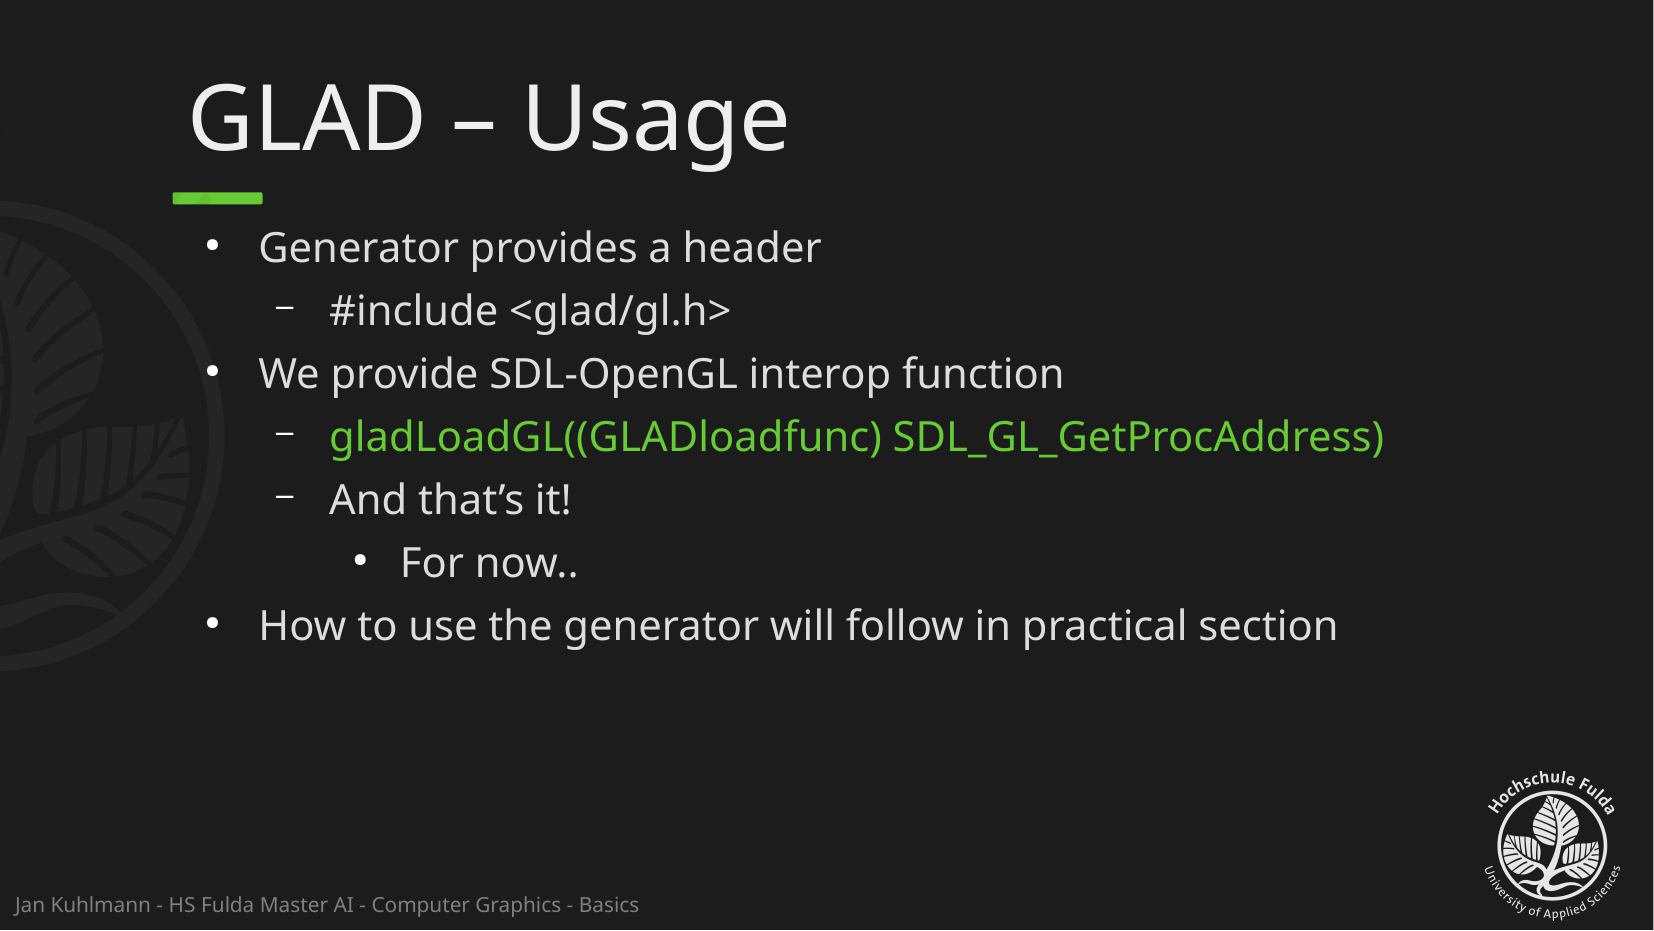

# GLAD – Usage
Generator provides a header
#include <glad/gl.h>
We provide SDL-OpenGL interop function
gladLoadGL((GLADloadfunc) SDL_GL_GetProcAddress)
And that’s it!
For now..
How to use the generator will follow in practical section
Jan Kuhlmann - HS Fulda Master AI - Computer Graphics - Basics